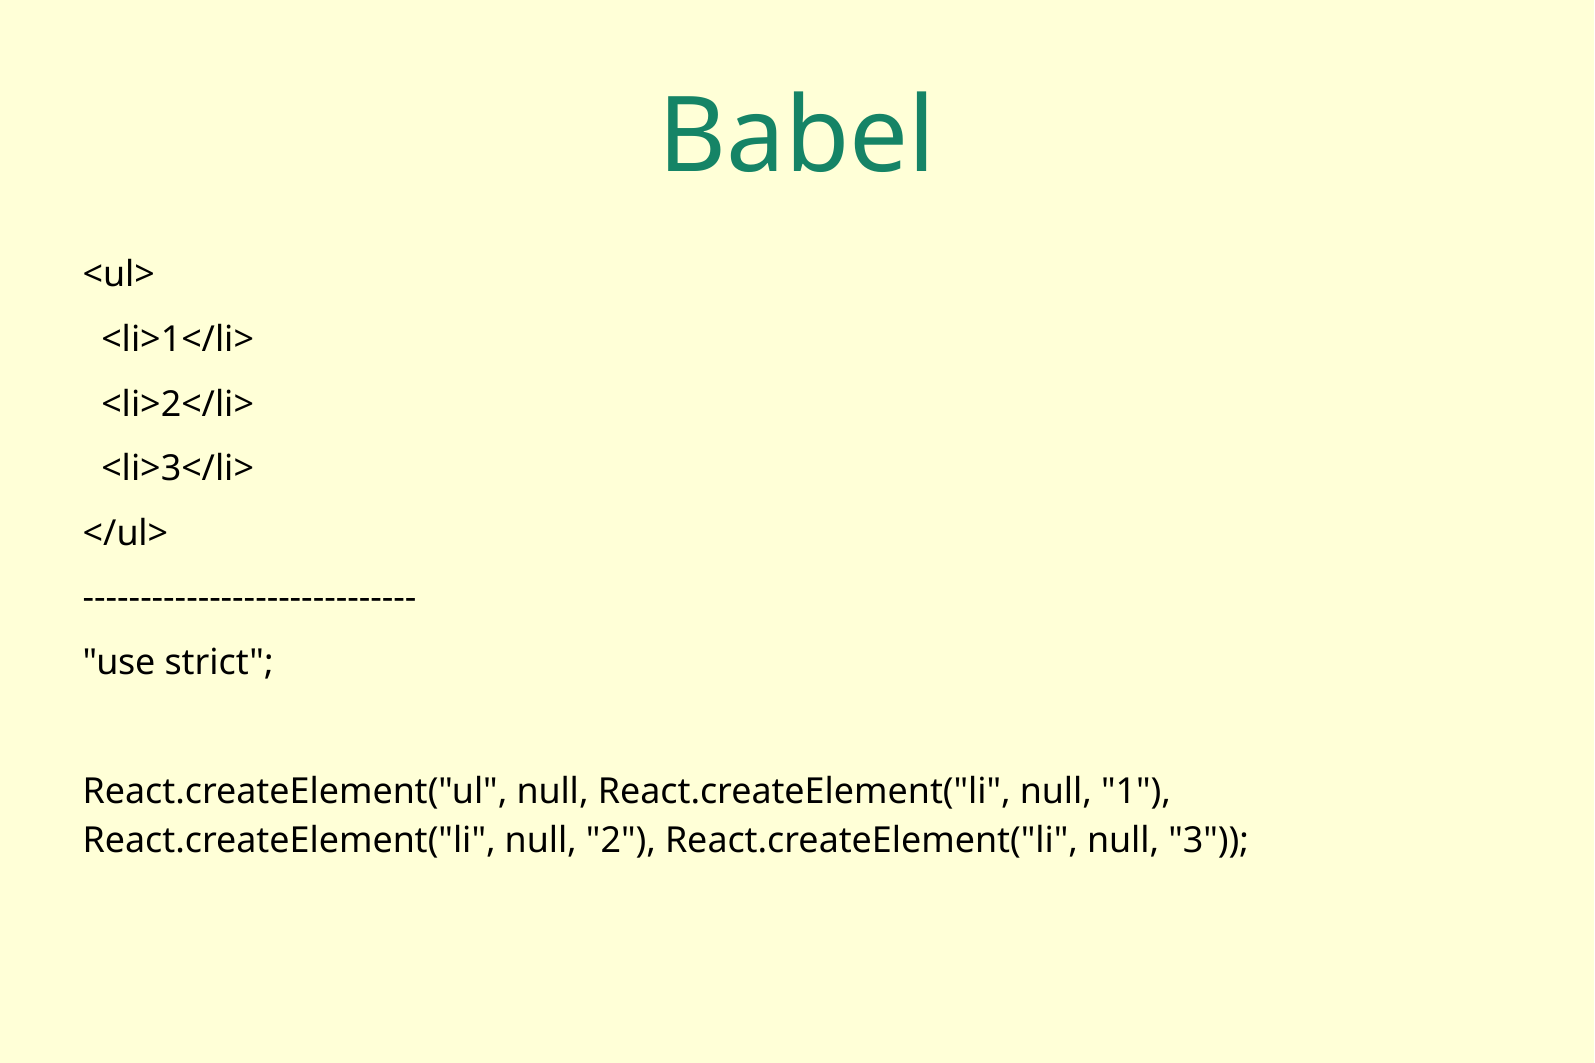

# Babel
<ul>
 <li>1</li>
 <li>2</li>
 <li>3</li>
</ul>
-----------------------------
"use strict";
React.createElement("ul", null, React.createElement("li", null, "1"), React.createElement("li", null, "2"), React.createElement("li", null, "3"));